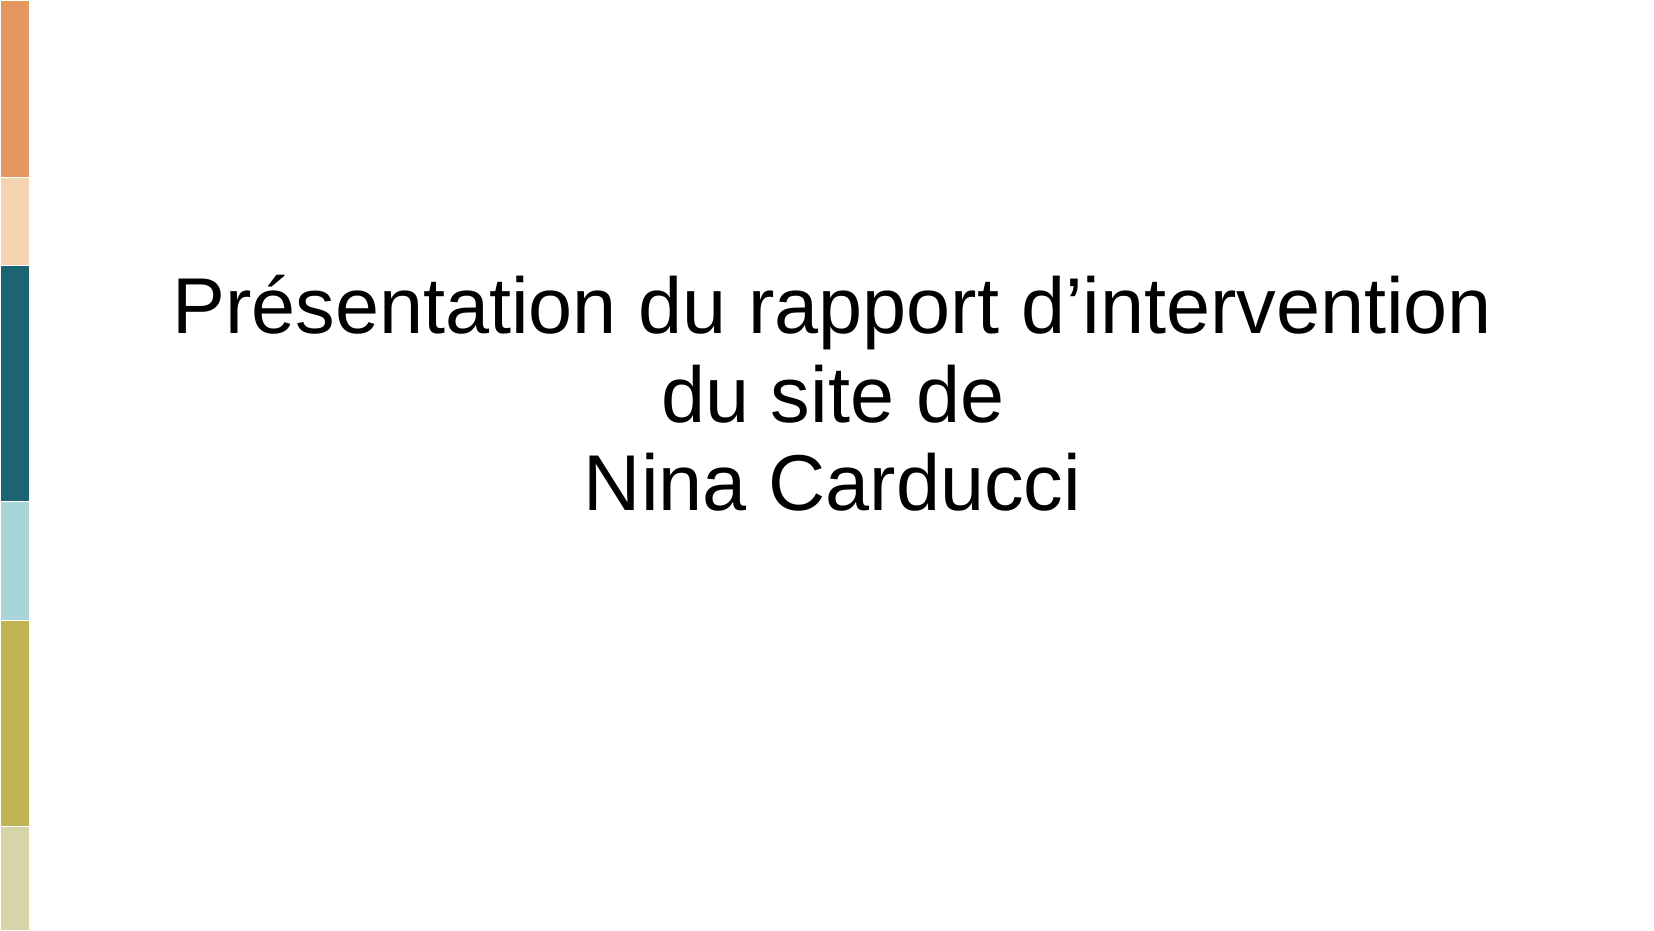

# Présentation du rapport d’intervention du site de Nina Carducci